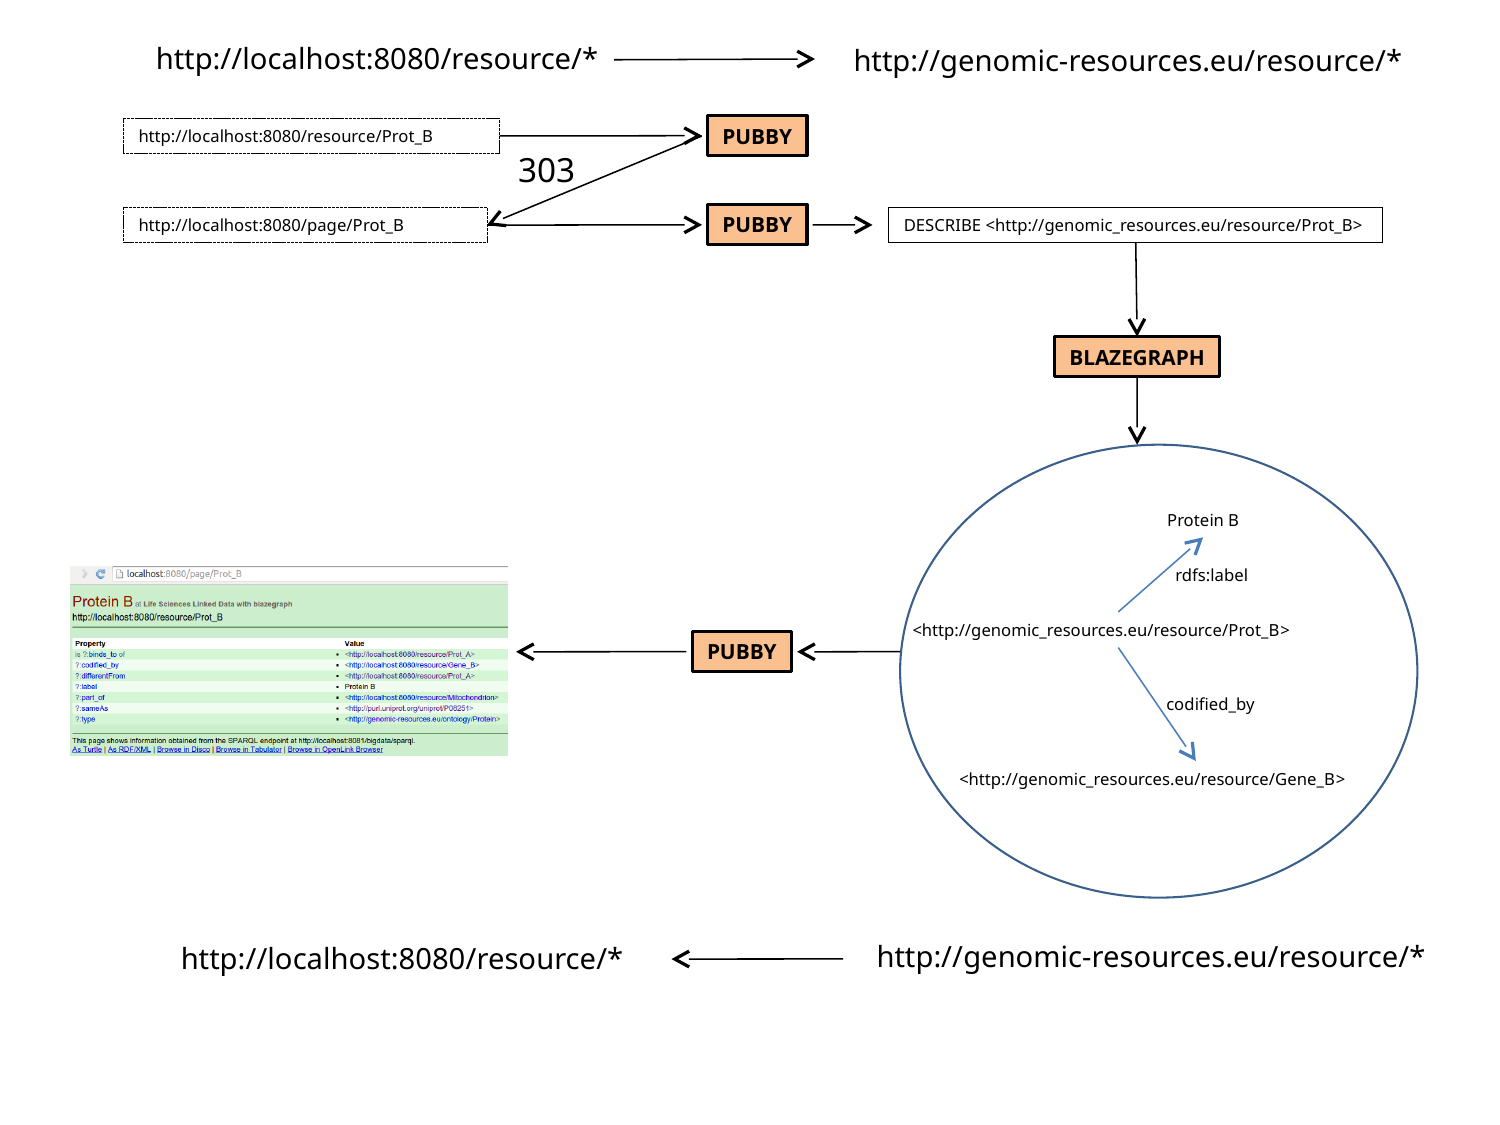

http://localhost:8080/resource/*
http://genomic-resources.eu/resource/*
PUBBY
http://localhost:8080/resource/Prot_B
303
PUBBY
DESCRIBE <http://genomic_resources.eu/resource/Prot_B>
http://localhost:8080/page/Prot_B
BLAZEGRAPH
Protein B
rdfs:label
<http://genomic_resources.eu/resource/Prot_B>
PUBBY
codified_by
<http://genomic_resources.eu/resource/Gene_B>
http://genomic-resources.eu/resource/*
http://localhost:8080/resource/*